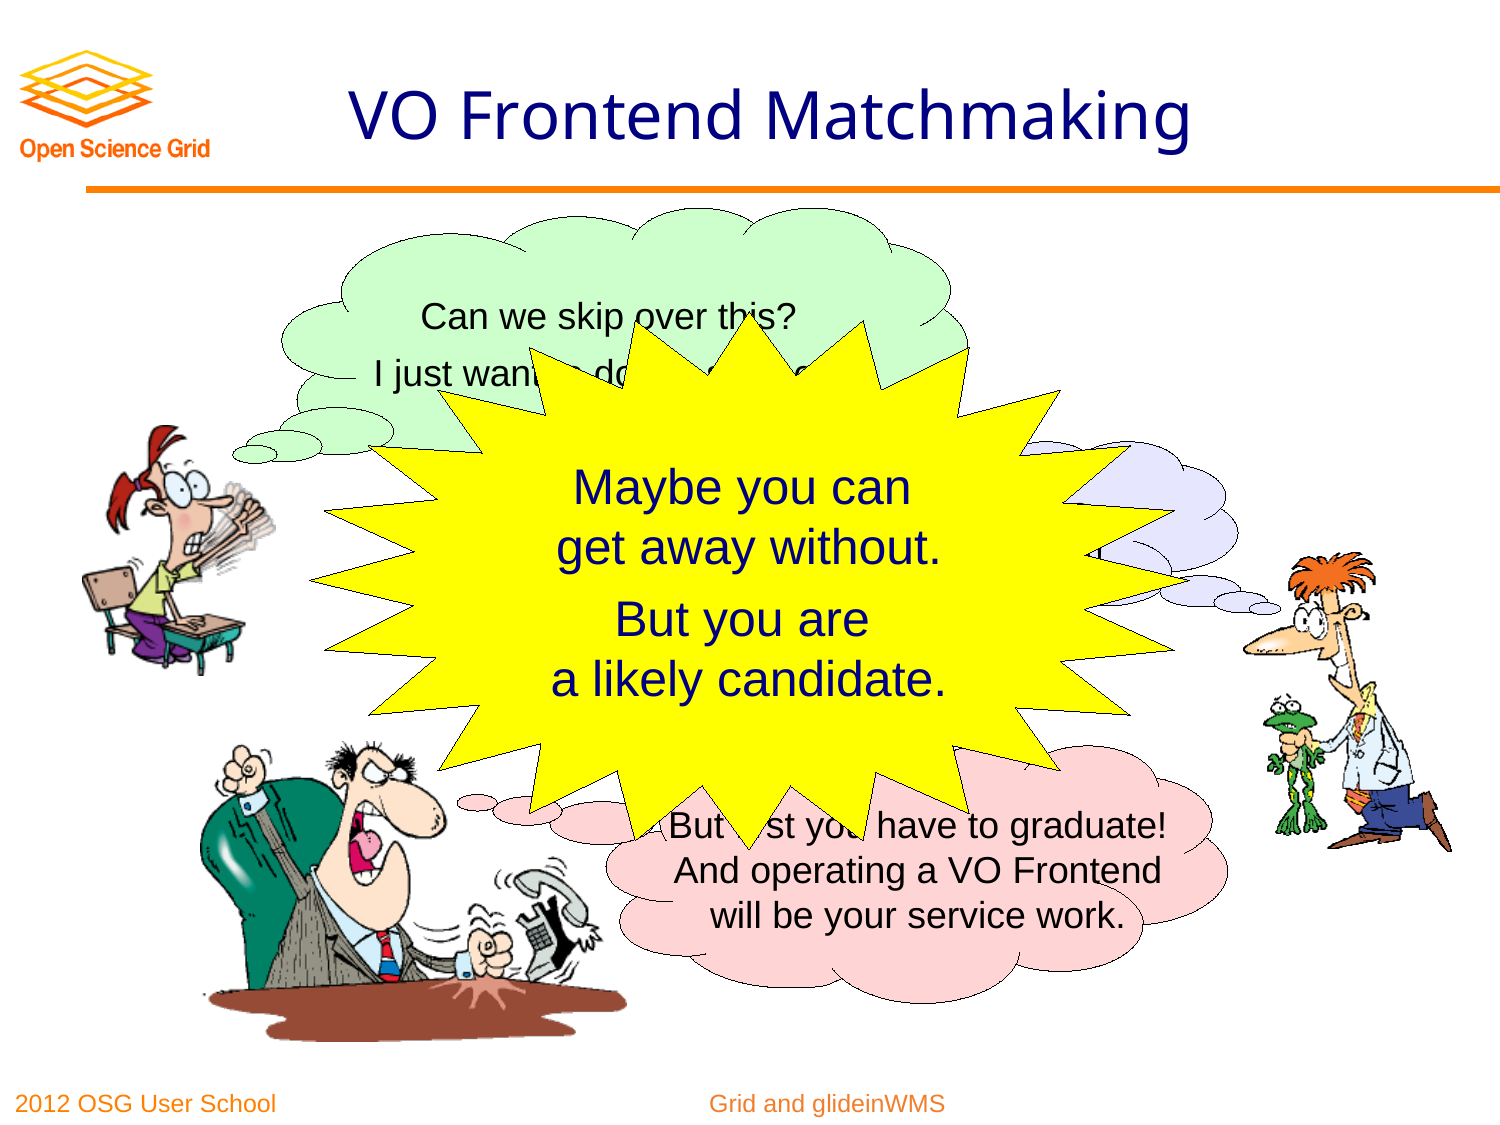

# VO Frontend Matchmaking
Can we skip over this?
I just want to do my science!
Maybe you can
get away without.
But you are
a likely candidate.
She will be a
great scientist!
But first you have to graduate!
And operating a VO Frontend
will be your service work.